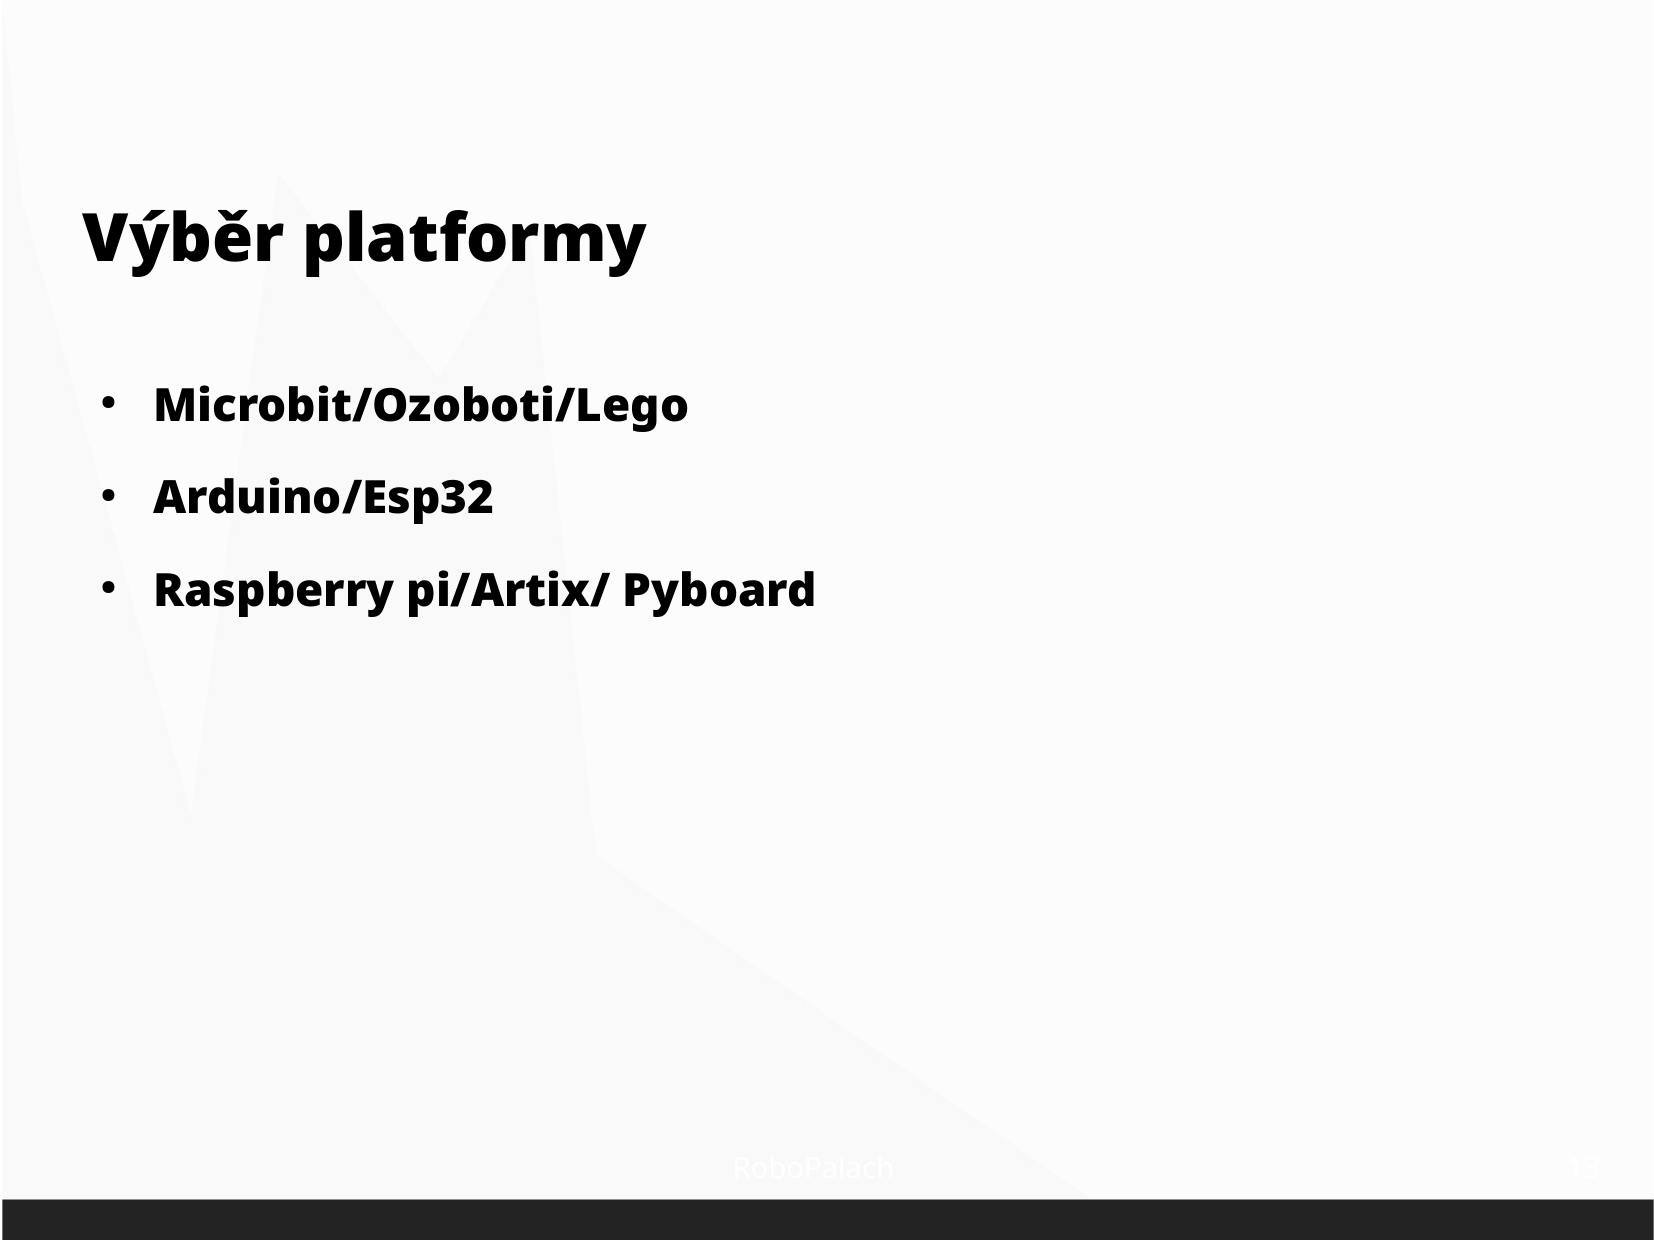

# Výběr platformy
Microbit/Ozoboti/Lego
Arduino/Esp32
Raspberry pi/Artix/ Pyboard
RoboPalach
13